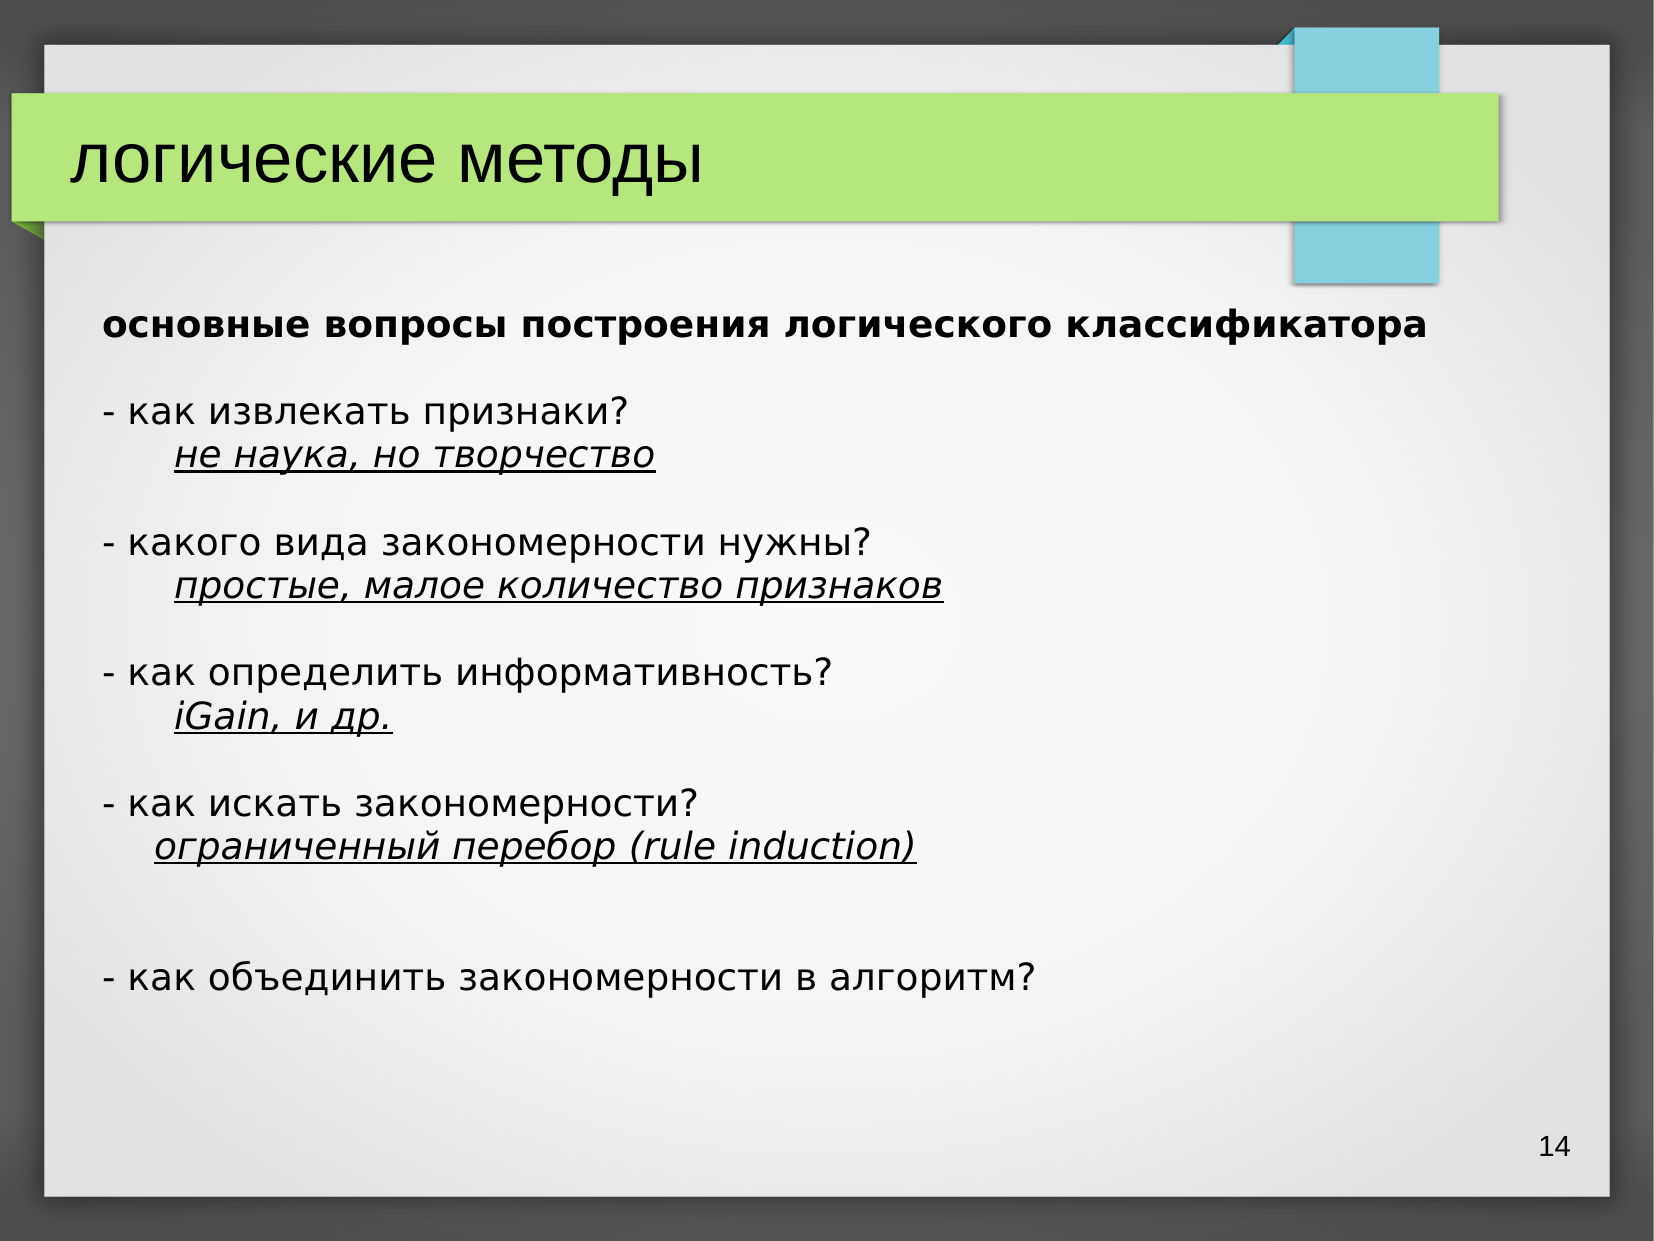

# логические методы
основные вопросы построения логического классификатора
- как извлекать признаки?
 не наука, но творчество
- какого вида закономерности нужны?
 простые, малое количество признаков
- как определить информативность?
 iGain, и др.
- как искать закономерности?
 ограниченный перебор (rule induction)
- как объединить закономерности в алгоритм?
14